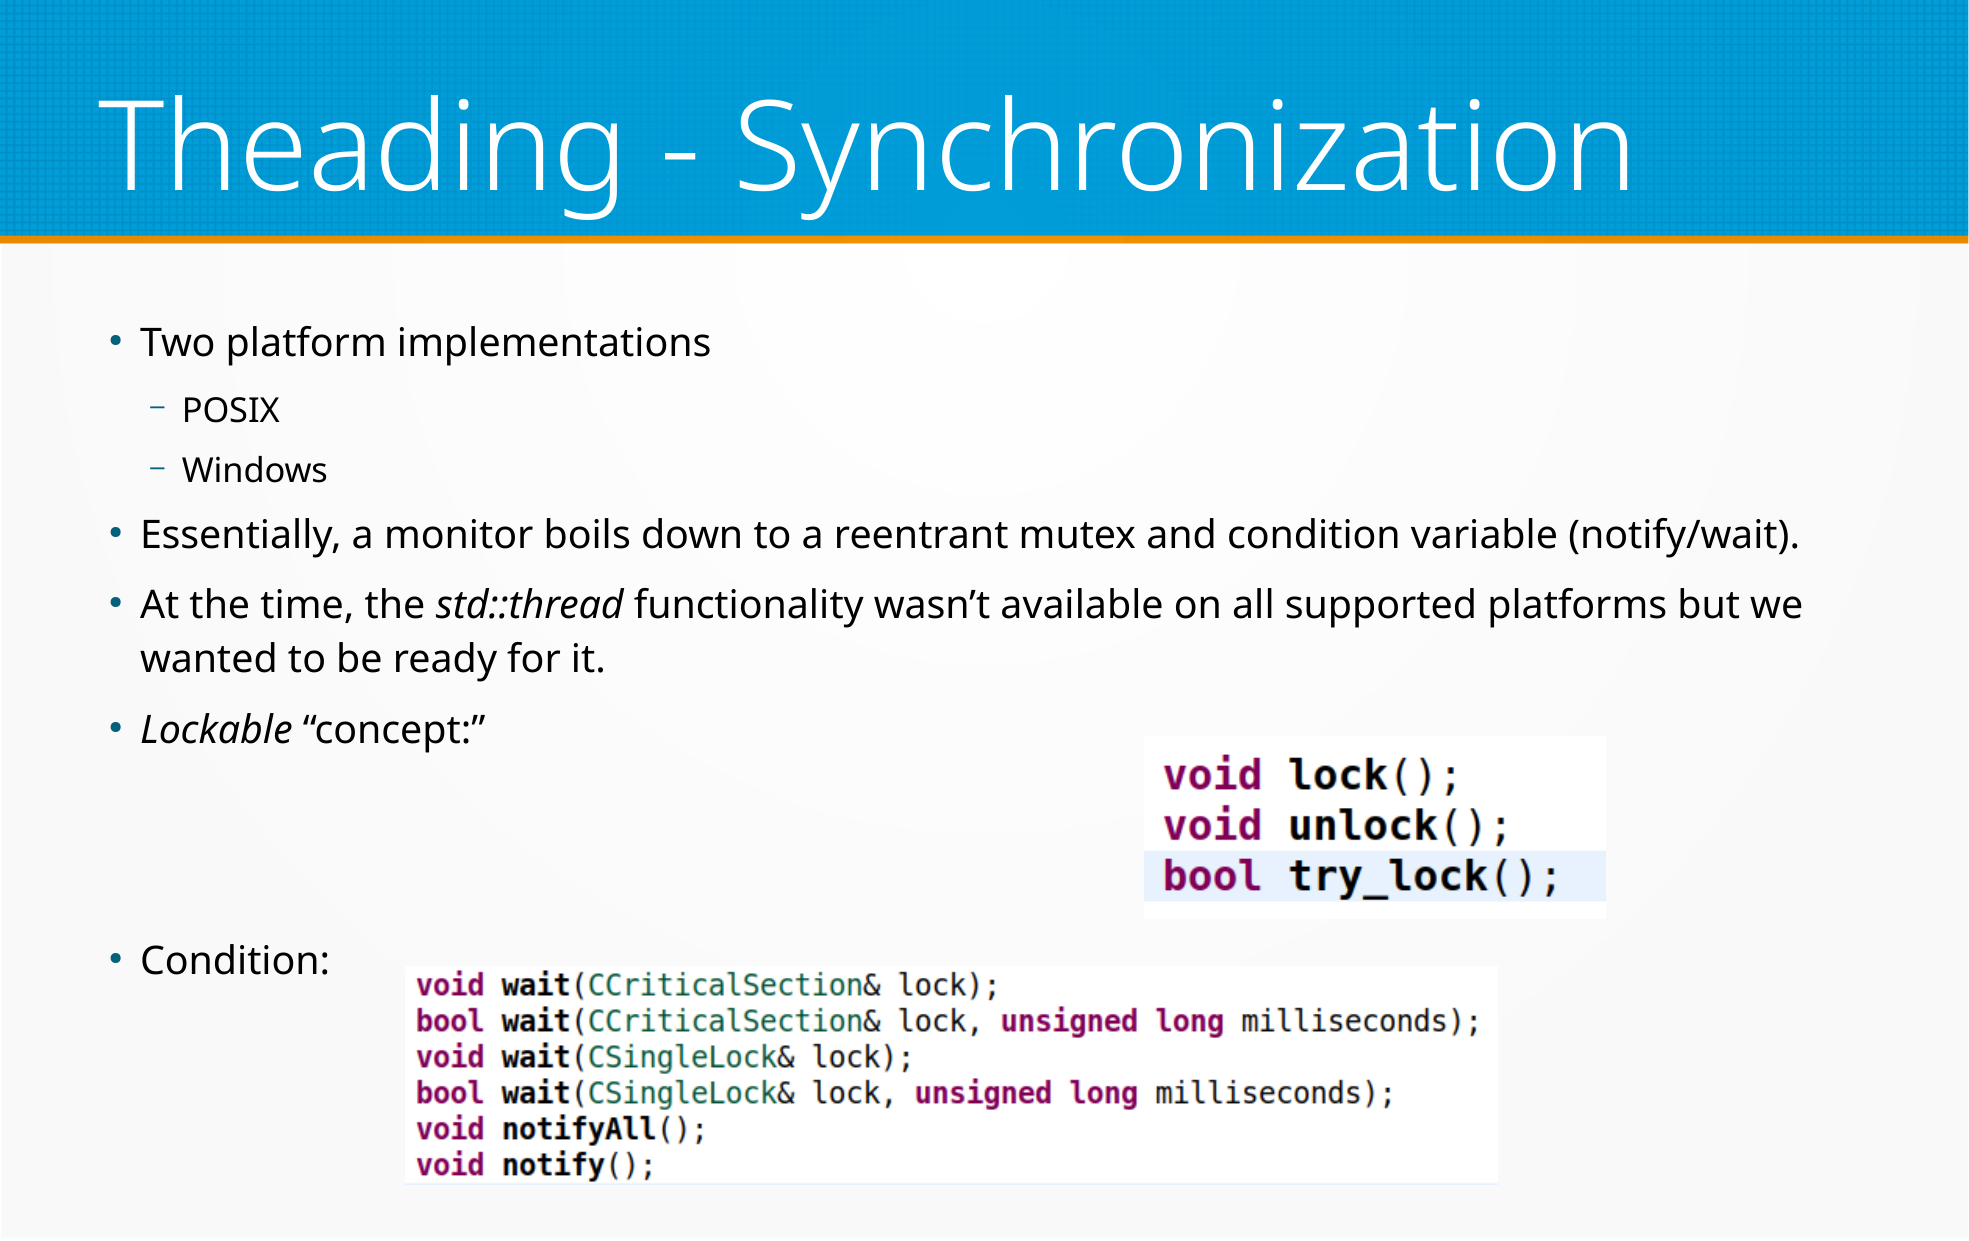

# Theading - Synchronization
Two platform implementations
POSIX
Windows
Essentially, a monitor boils down to a reentrant mutex and condition variable (notify/wait).
At the time, the std::thread functionality wasn’t available on all supported platforms but we wanted to be ready for it.
Lockable “concept:”
Condition: